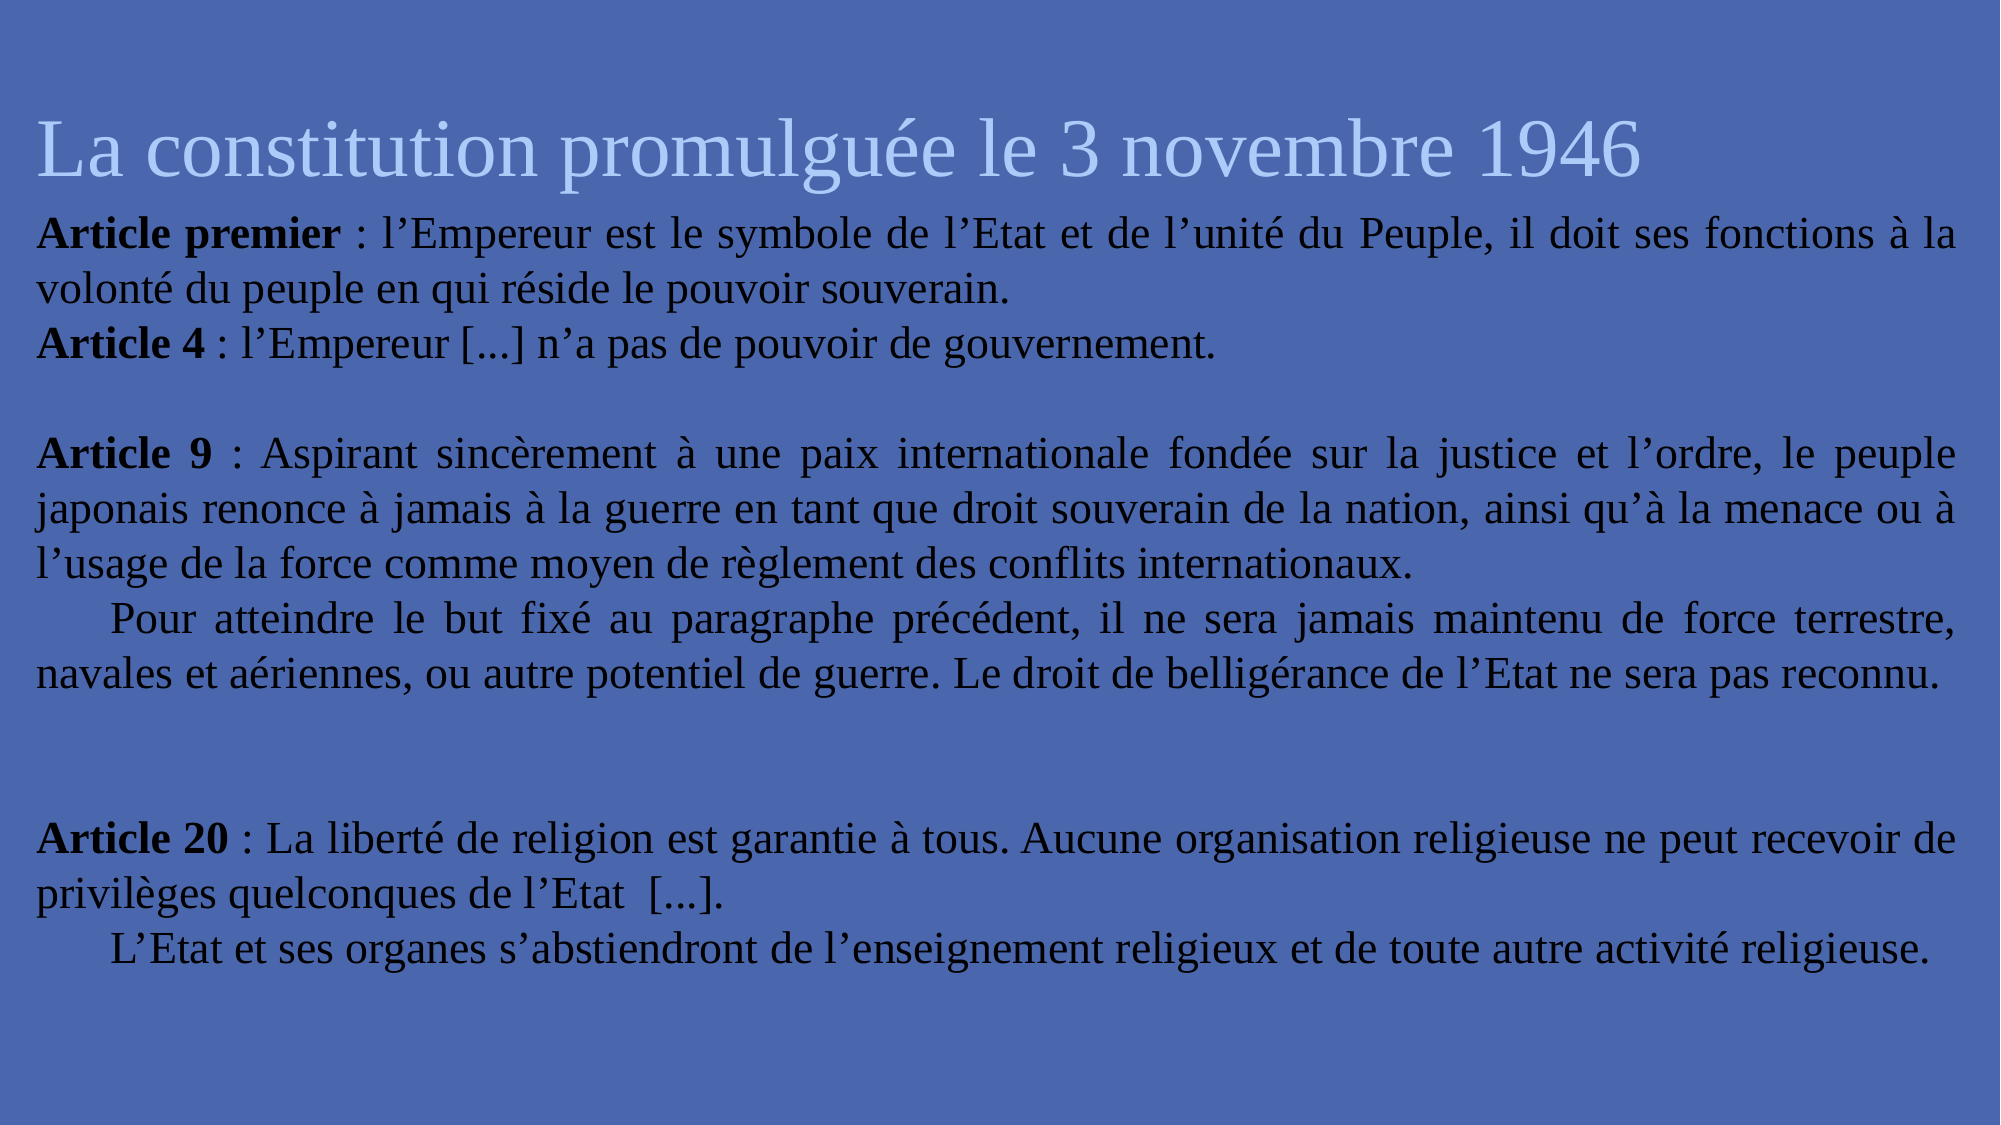

# La constitution promulguée le 3 novembre 1946
Article premier : l’Empereur est le symbole de l’Etat et de l’unité du Peuple, il doit ses fonctions à la volonté du peuple en qui réside le pouvoir souverain.
Article 4 : l’Empereur [...] n’a pas de pouvoir de gouvernement.
Article 9 : Aspirant sincèrement à une paix internationale fondée sur la justice et l’ordre, le peuple japonais renonce à jamais à la guerre en tant que droit souverain de la nation, ainsi qu’à la menace ou à l’usage de la force comme moyen de règlement des conflits internationaux.
	Pour atteindre le but fixé au paragraphe précédent, il ne sera jamais maintenu de force terrestre, navales et aériennes, ou autre potentiel de guerre. Le droit de belligérance de l’Etat ne sera pas reconnu.
Article 20 : La liberté de religion est garantie à tous. Aucune organisation religieuse ne peut recevoir de privilèges quelconques de l’Etat [...].
	L’Etat et ses organes s’abstiendront de l’enseignement religieux et de toute autre activité religieuse.